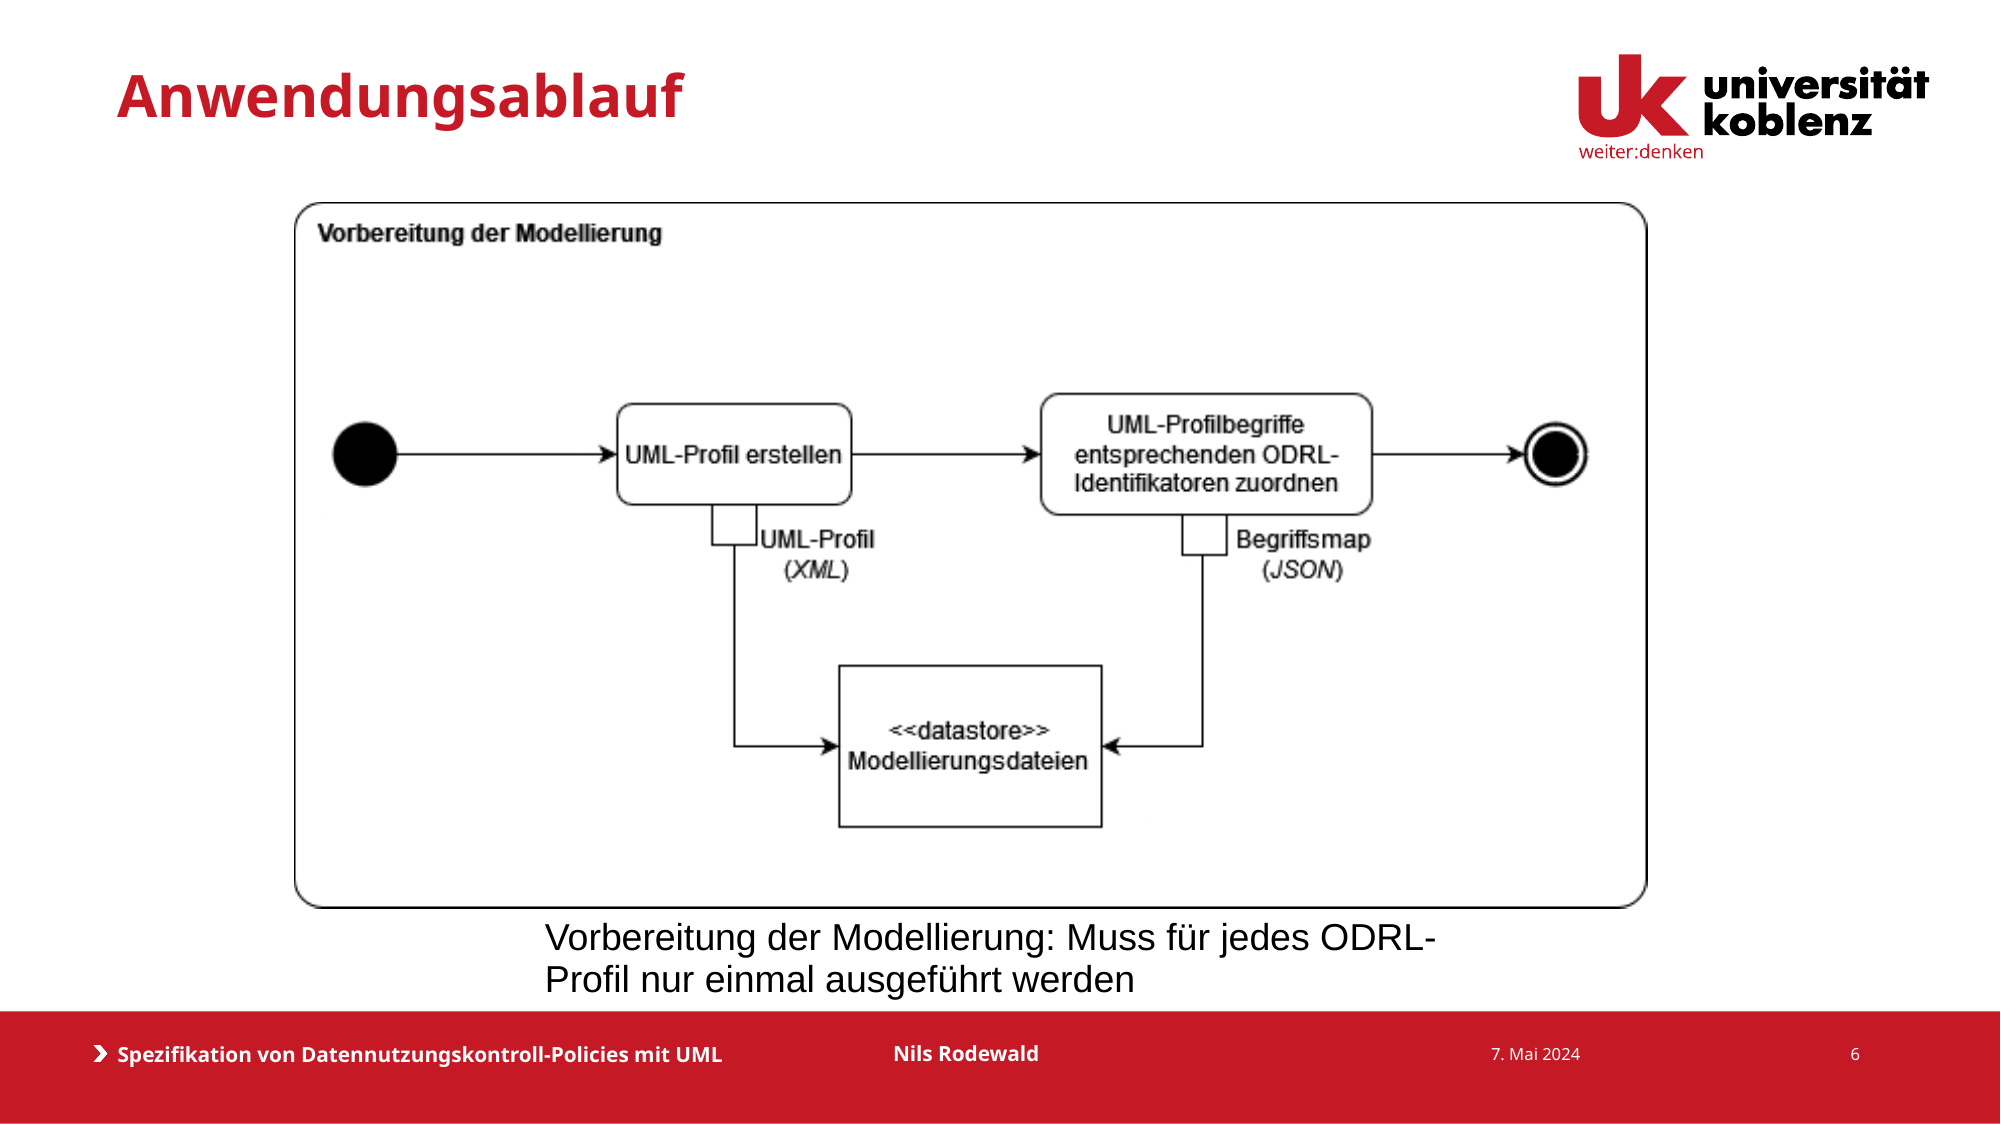

# Anwendungsablauf
Vorbereitung der Modellierung: Muss für jedes ODRL-Profil nur einmal ausgeführt werden